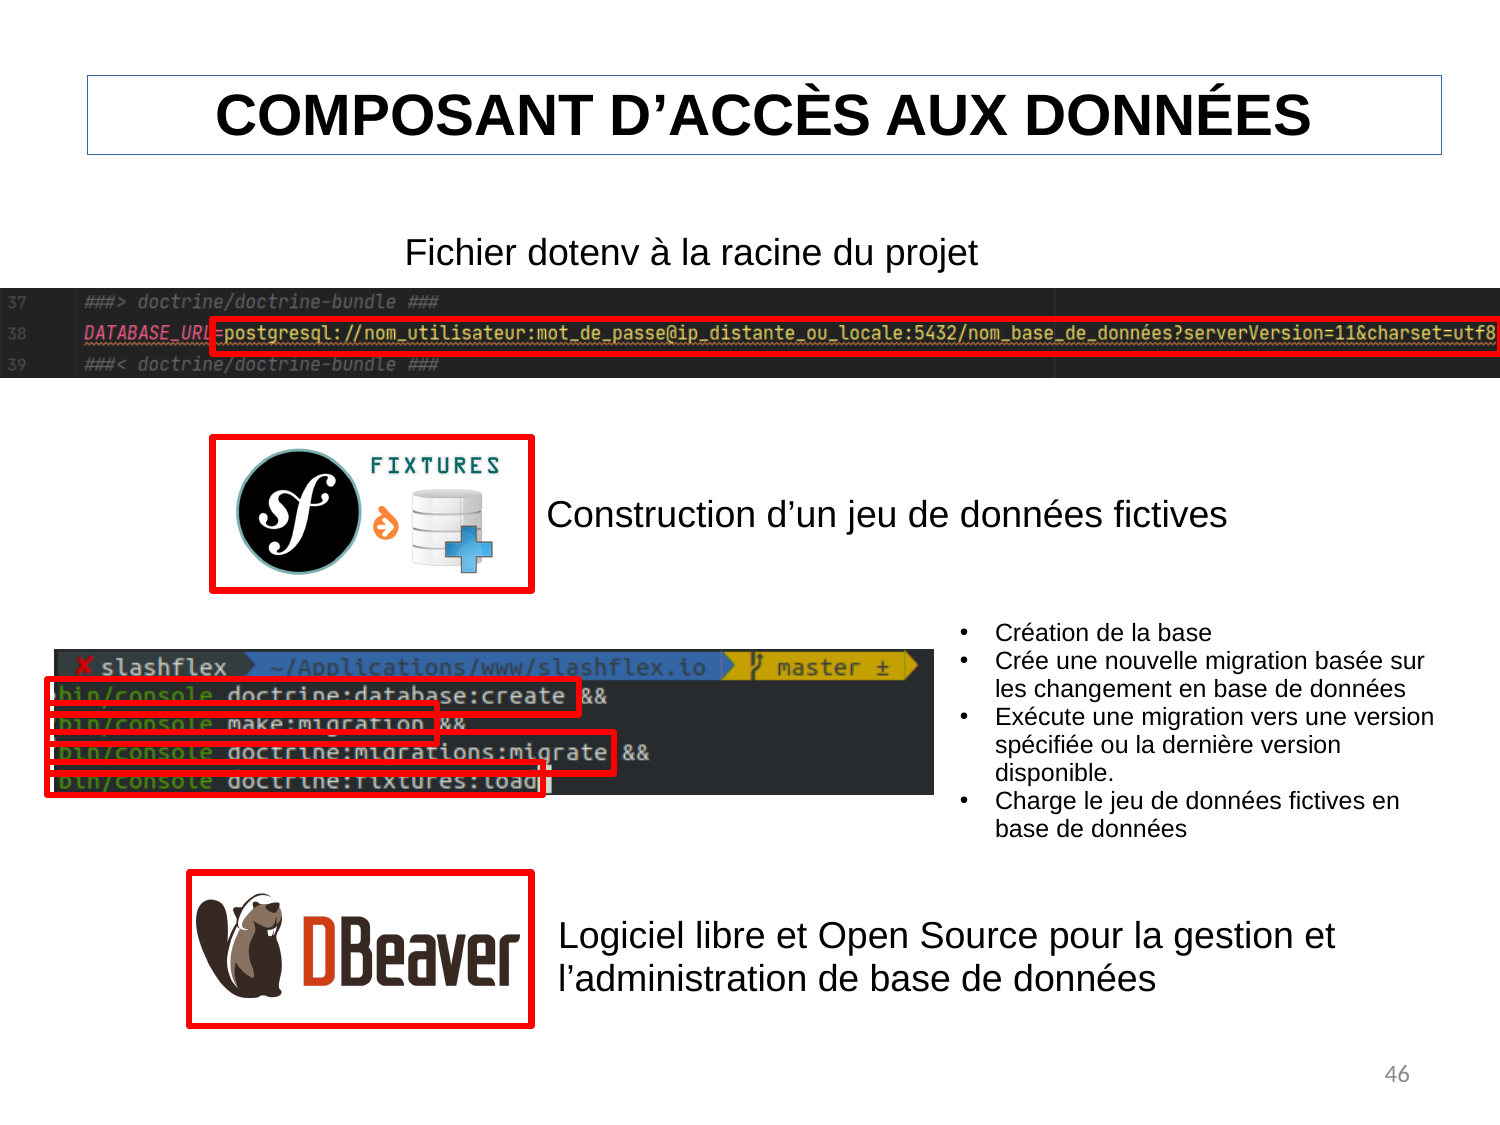

COMPOSANT D’ACCÈS AUX DONNÉES
Fichier dotenv à la racine du projet
Construction d’un jeu de données fictives
Création de la base
Crée une nouvelle migration basée sur les changement en base de données
Exécute une migration vers une version spécifiée ou la dernière version disponible.
Charge le jeu de données fictives en base de données
Logiciel libre et Open Source pour la gestion et l’administration de base de données
Soutenance Concepteur Développeur d'Application - David Saoud - 26/11/2020
46